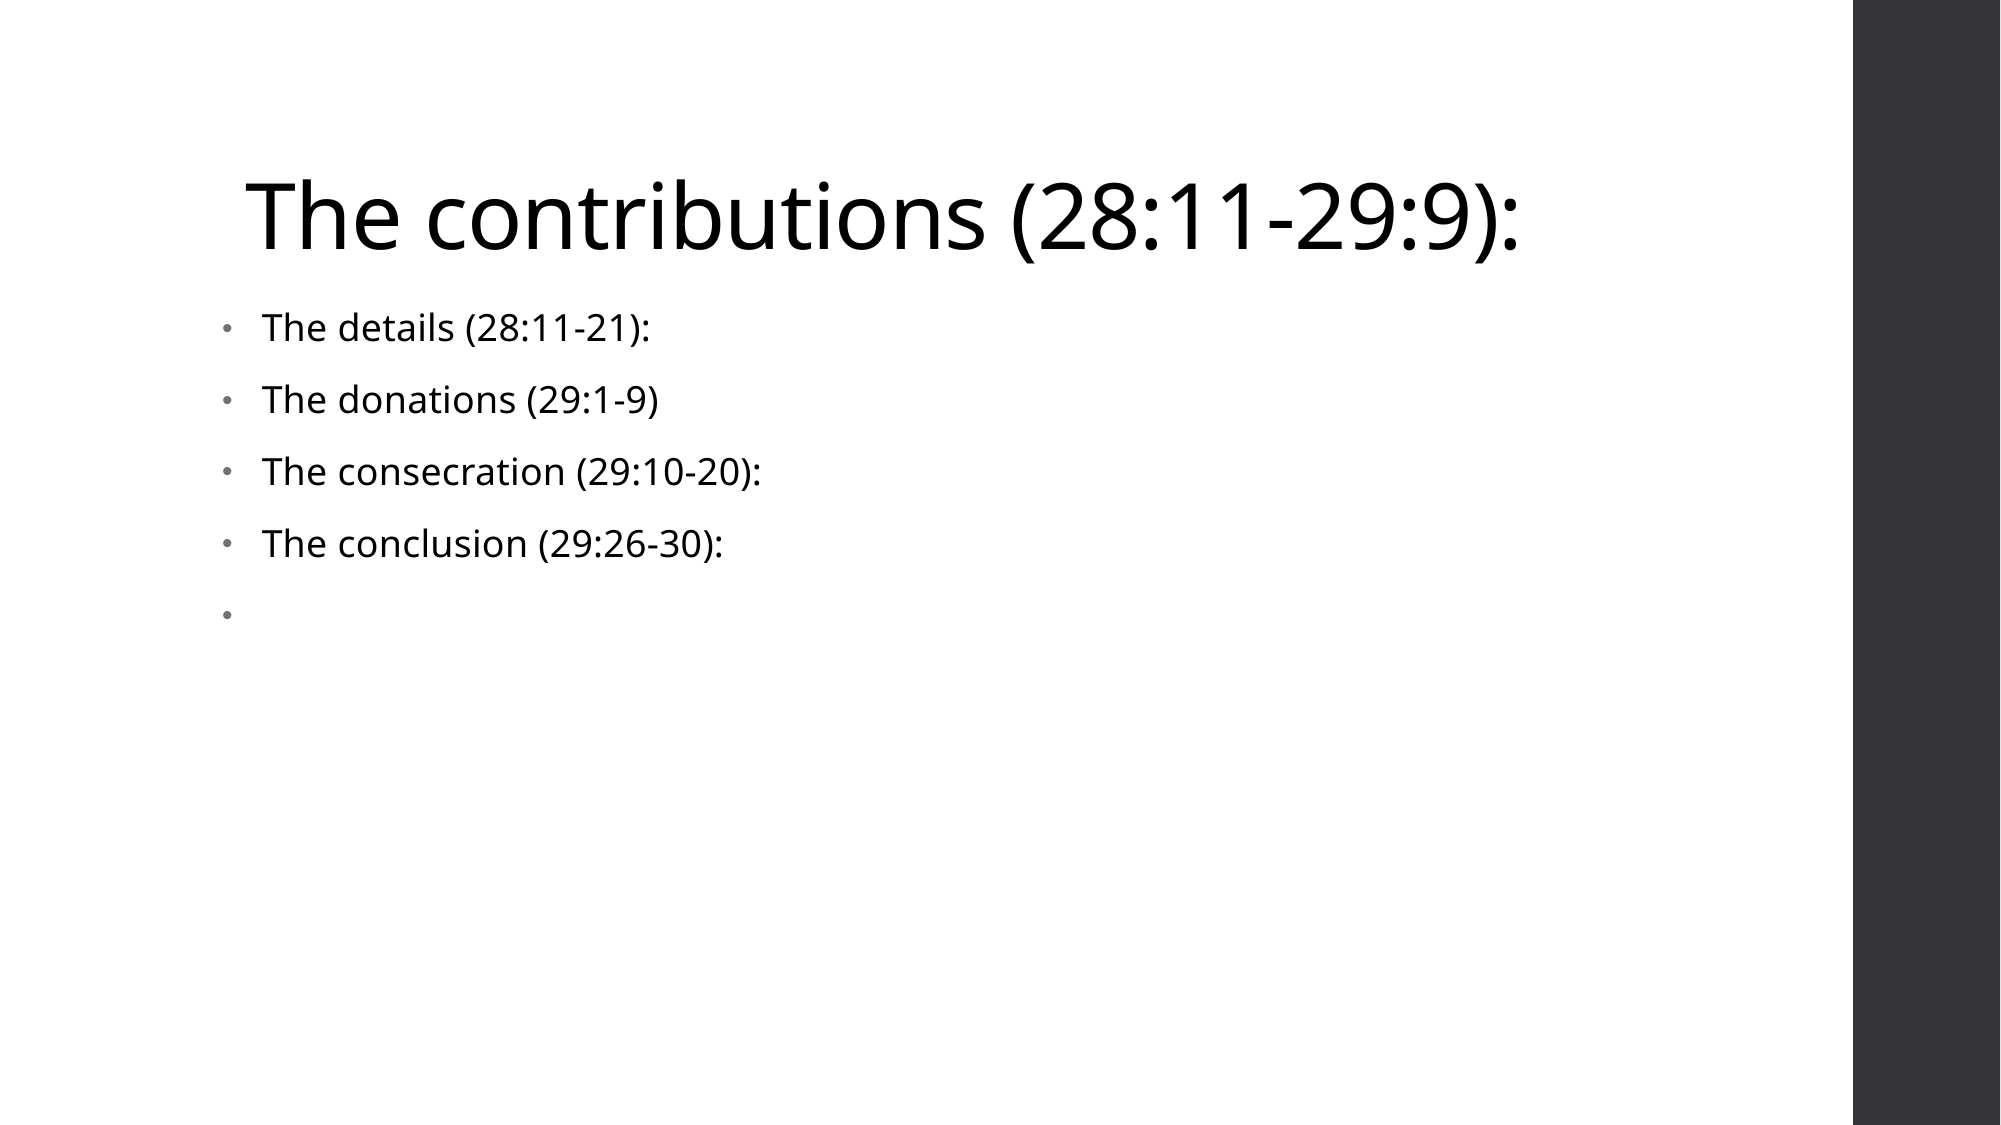

# The contributions (28:11-29:9):
 The details (28:11-21):
 The donations (29:1-9)
 The consecration (29:10-20):
 The conclusion (29:26-30):